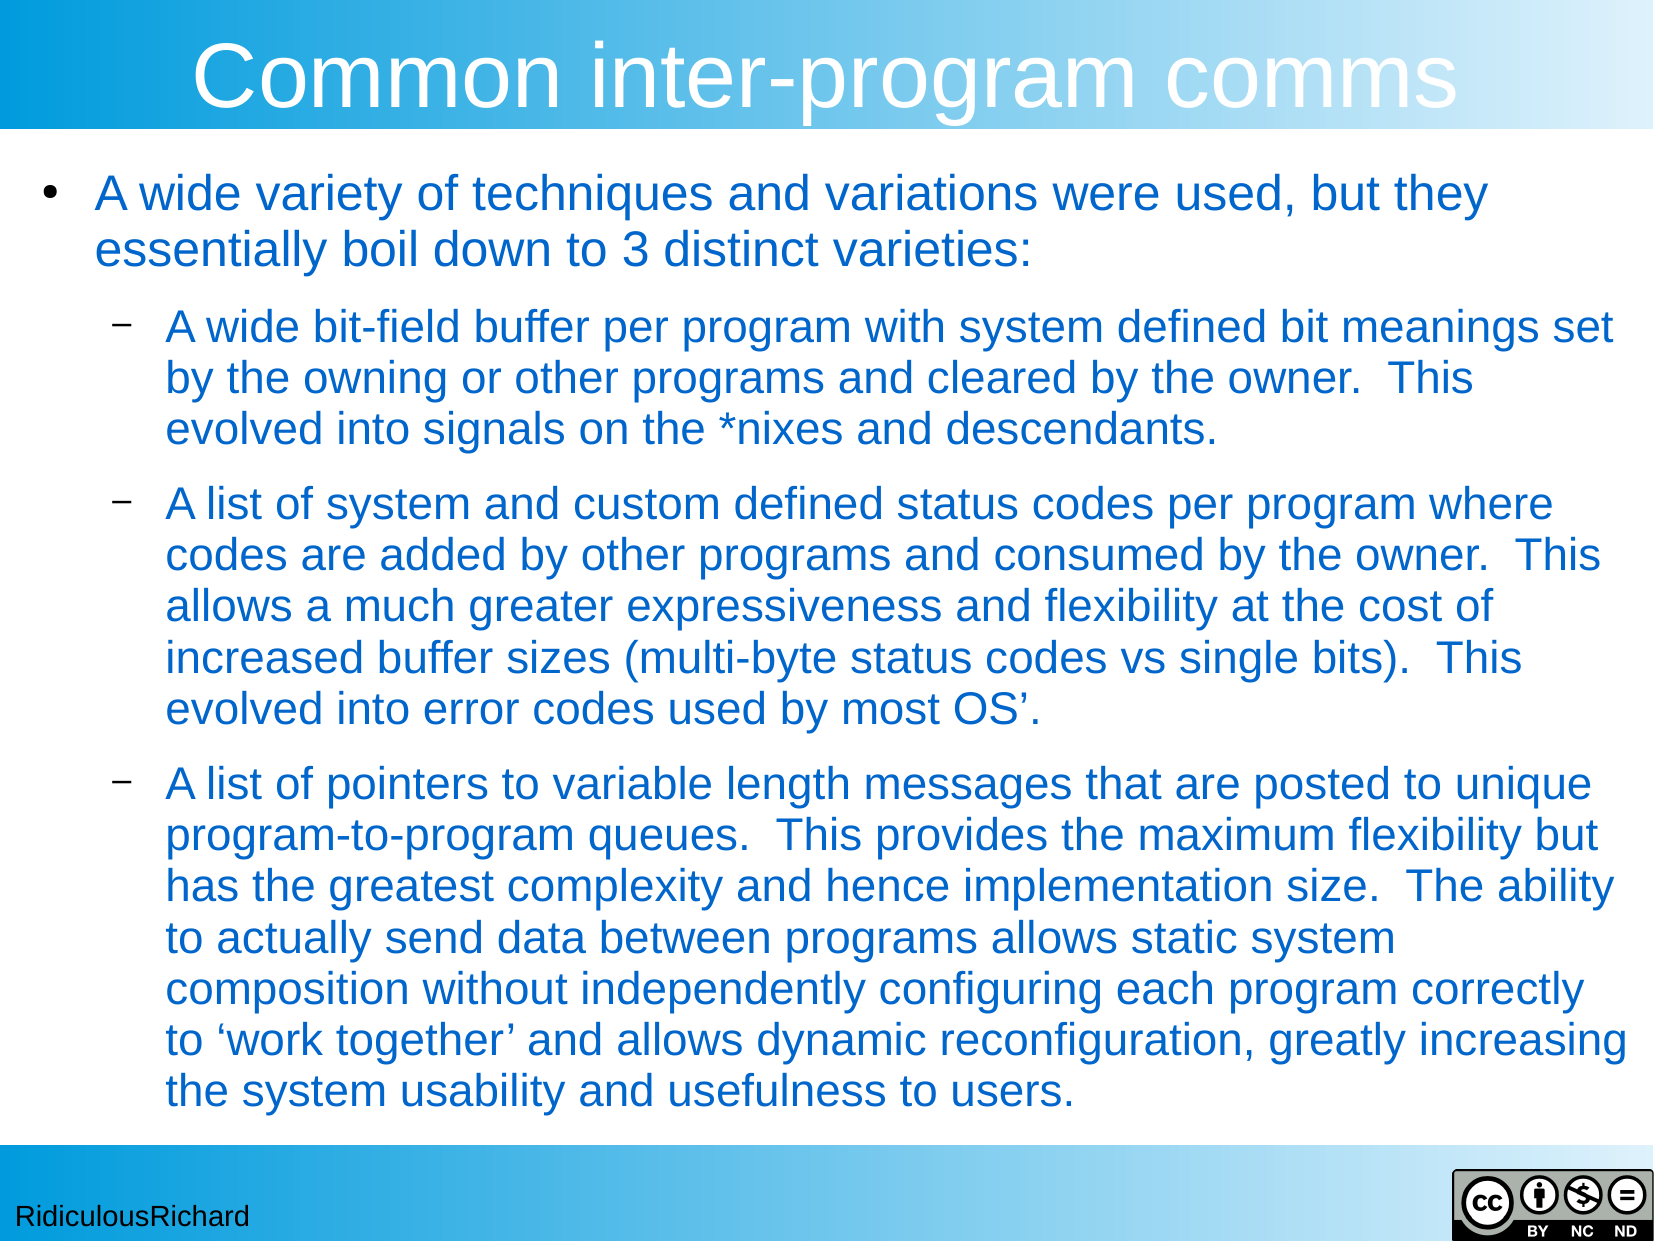

# Common inter-program comms
A wide variety of techniques and variations were used, but they essentially boil down to 3 distinct varieties:
A wide bit-field buffer per program with system defined bit meanings set by the owning or other programs and cleared by the owner. This evolved into signals on the *nixes and descendants.
A list of system and custom defined status codes per program where codes are added by other programs and consumed by the owner. This allows a much greater expressiveness and flexibility at the cost of increased buffer sizes (multi-byte status codes vs single bits). This evolved into error codes used by most OS’.
A list of pointers to variable length messages that are posted to unique program-to-program queues. This provides the maximum flexibility but has the greatest complexity and hence implementation size. The ability to actually send data between programs allows static system composition without independently configuring each program correctly to ‘work together’ and allows dynamic reconfiguration, greatly increasing the system usability and usefulness to users.